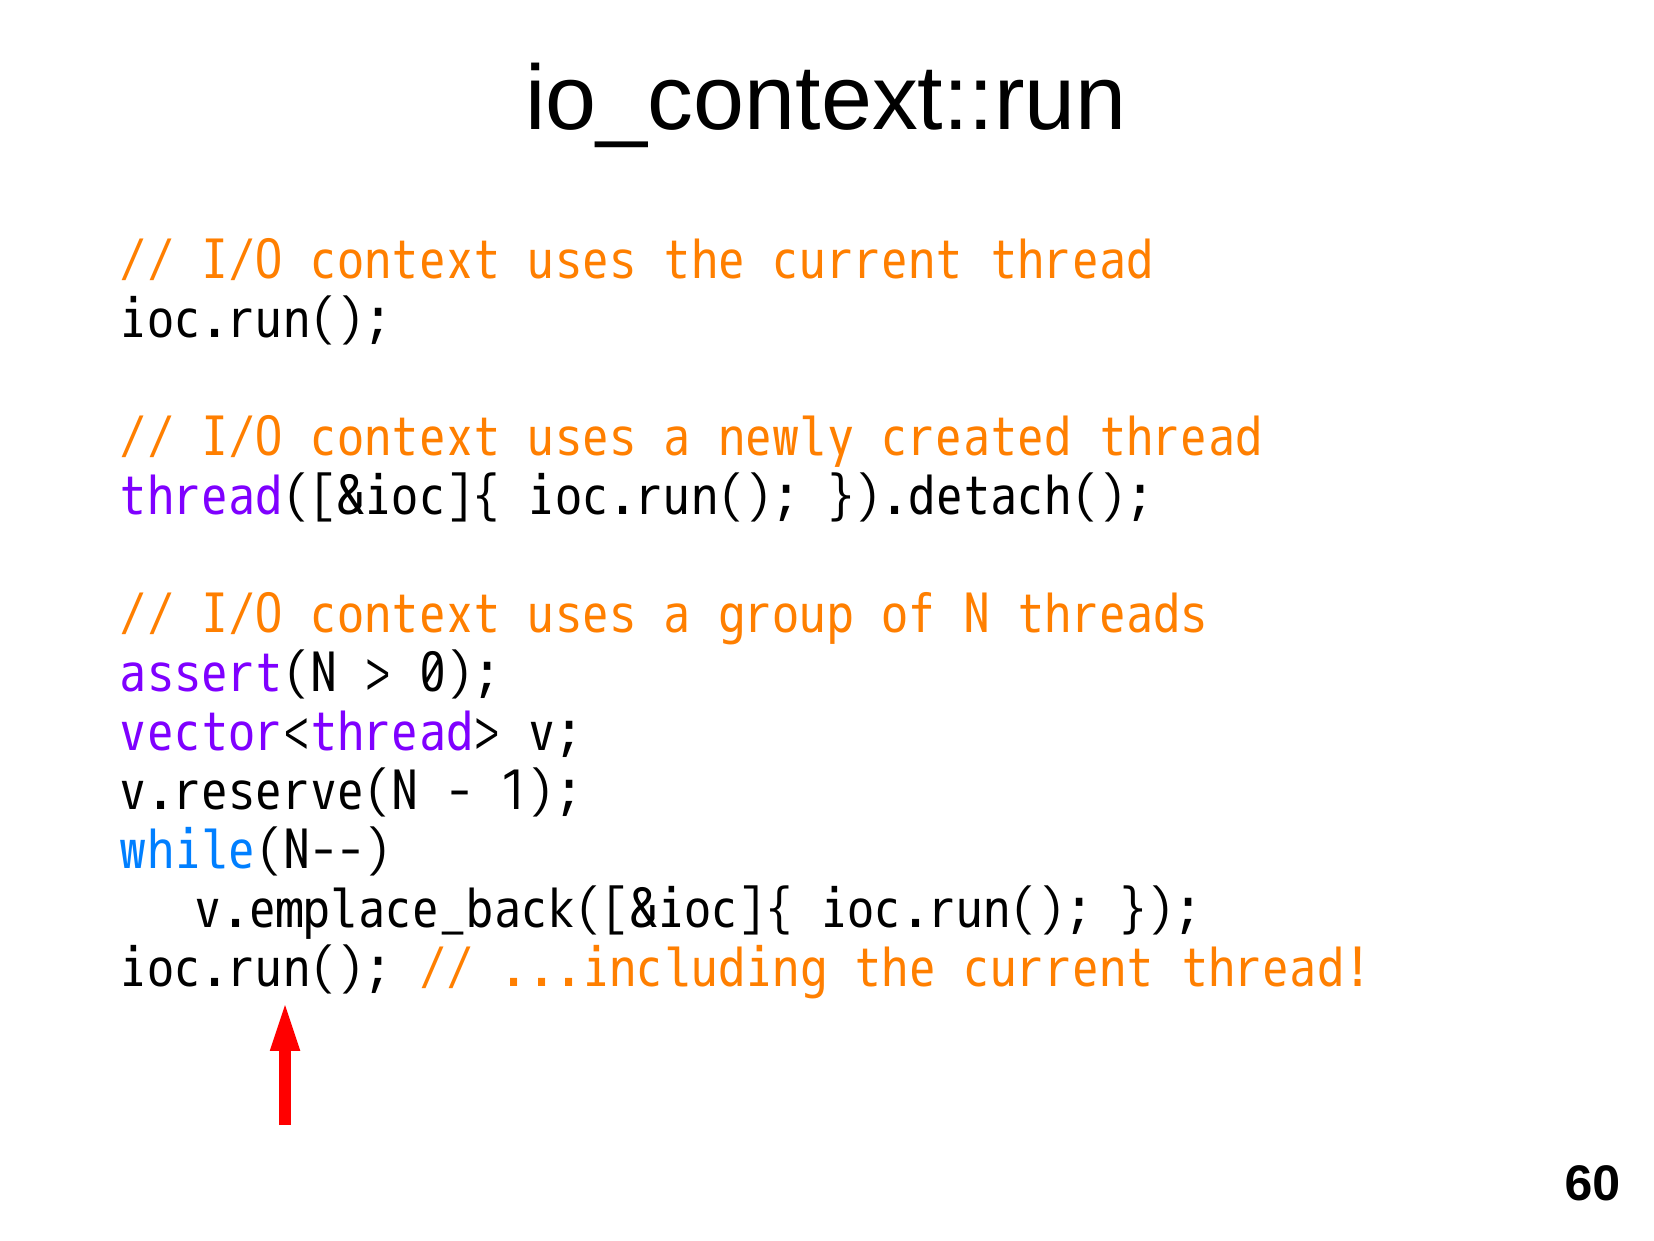

# io_context::run
// I/O context uses the current thread
ioc.run();
// I/O context uses a newly created thread
thread([&ioc]{ ioc.run(); }).detach();
// I/O context uses a group of N threads
assert(N > 0);
vector<thread> v;
v.reserve(N - 1);
while(N--)
	v.emplace_back([&ioc]{ ioc.run(); });
ioc.run(); // ...including the current thread!
60